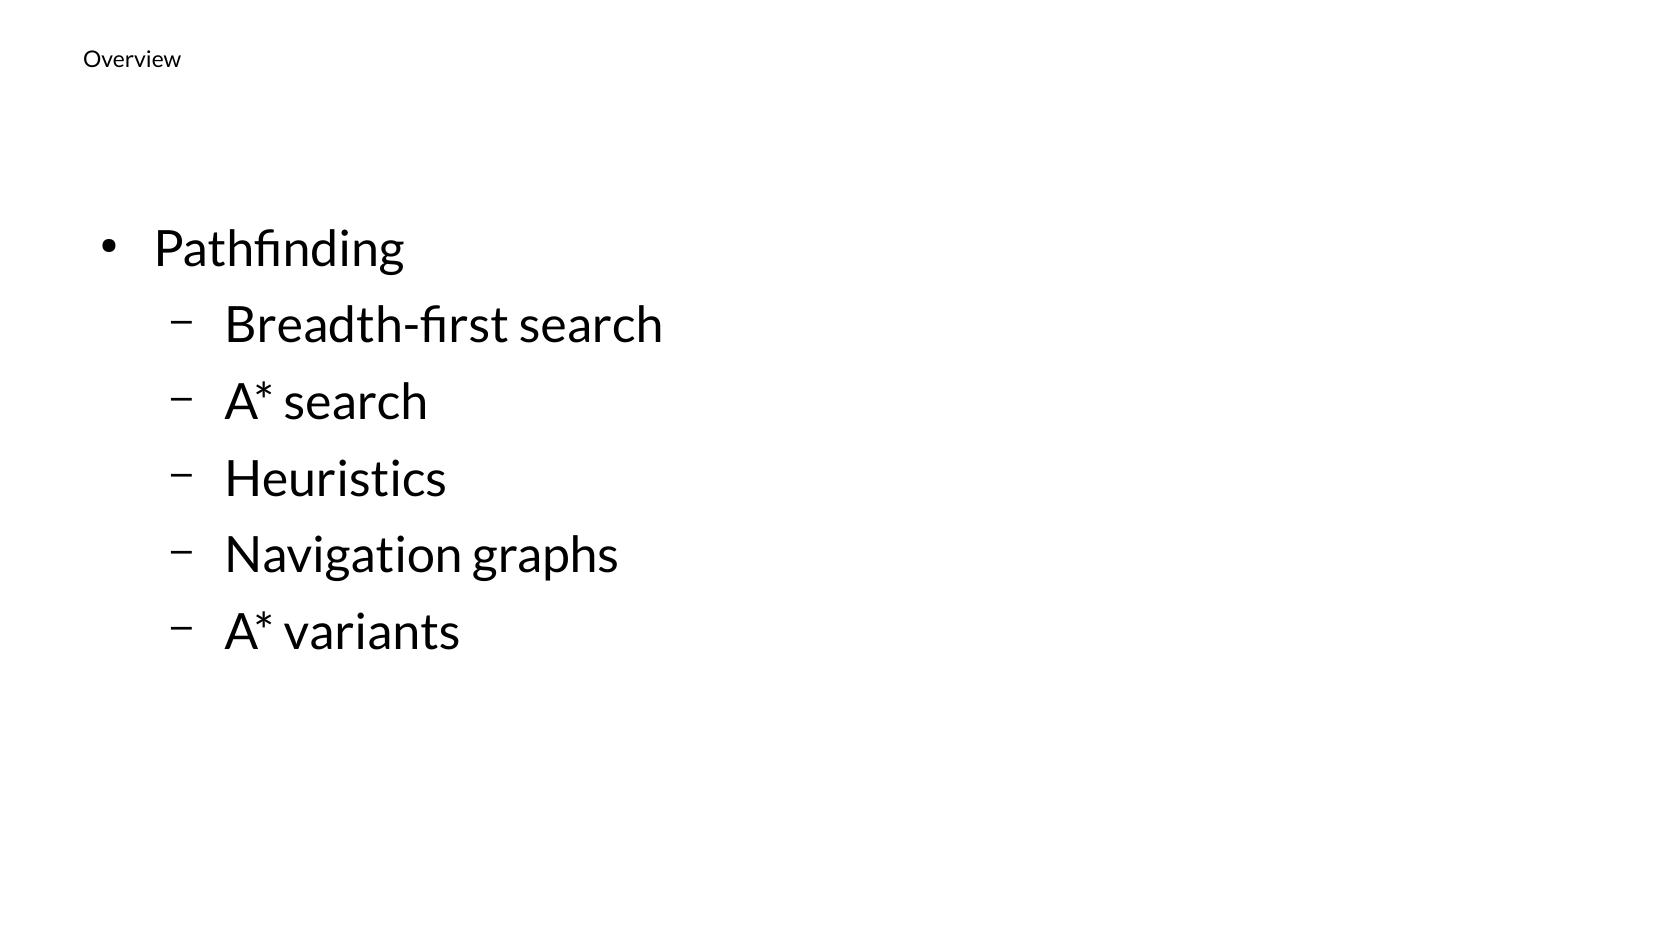

# Overview
Pathfinding
Breadth-first search
A* search
Heuristics
Navigation graphs
A* variants